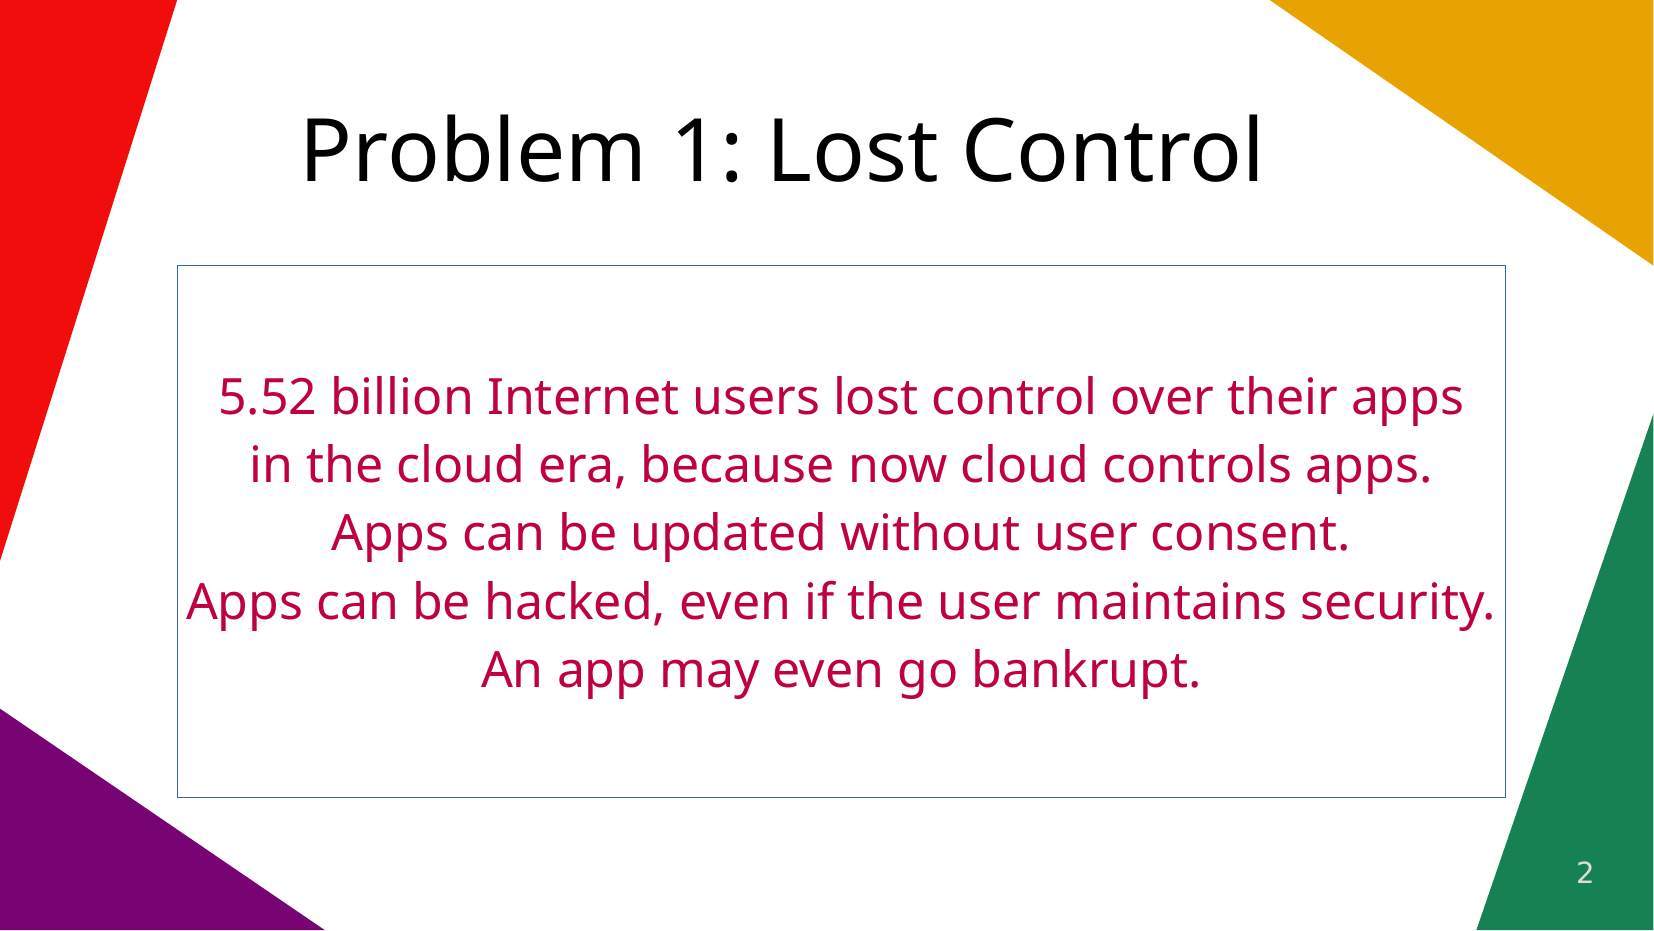

Problem 1: Lost Control
5.52 billion Internet users lost control over their apps
in the cloud era, because now cloud controls apps.
Apps can be updated without user consent.
Apps can be hacked, even if the user maintains security.
An app may even go bankrupt.
2